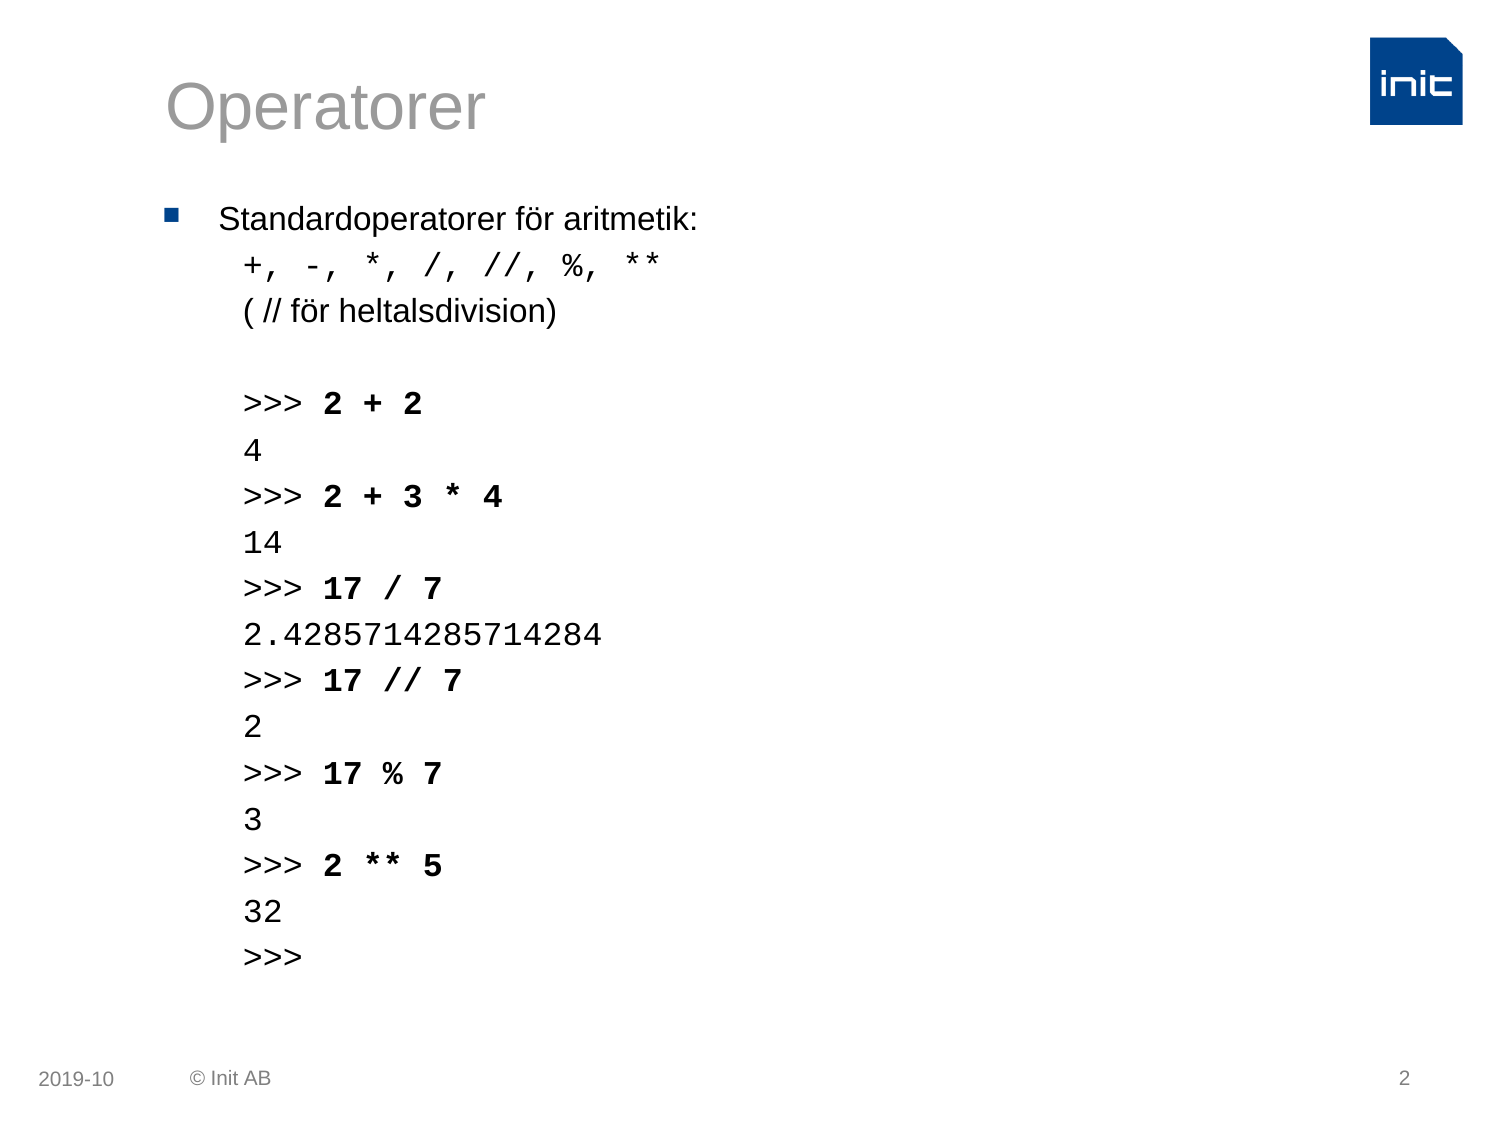

Operatorer
Standardoperatorer för aritmetik:
+, -, *, /, //, %, **
( // för heltalsdivision)
>>> 2 + 2
4
>>> 2 + 3 * 4
14
>>> 17 / 7
2.4285714285714284
>>> 17 // 7
2
>>> 17 % 7
3
>>> 2 ** 5
32
>>>
© Init AB
2019-10